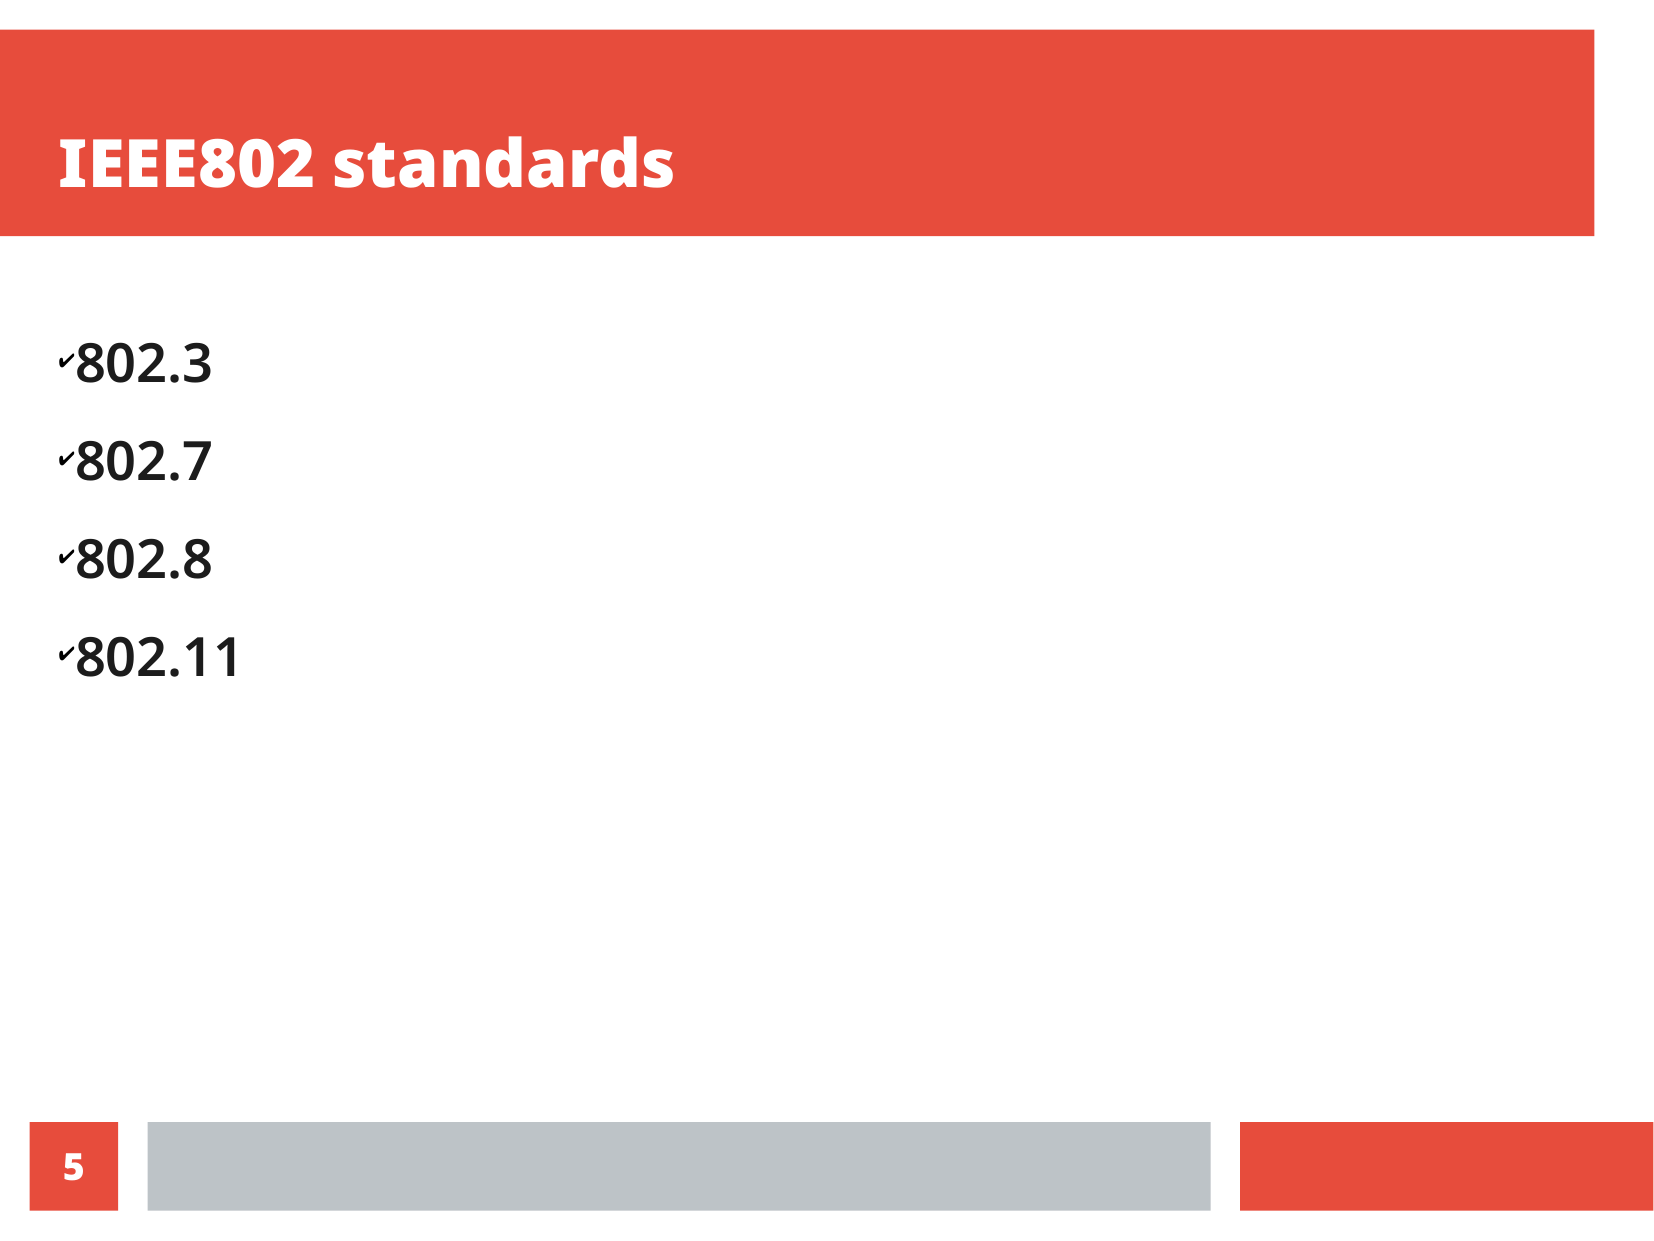

# IEEE802 standards
802.3
802.7
802.8
802.11
5